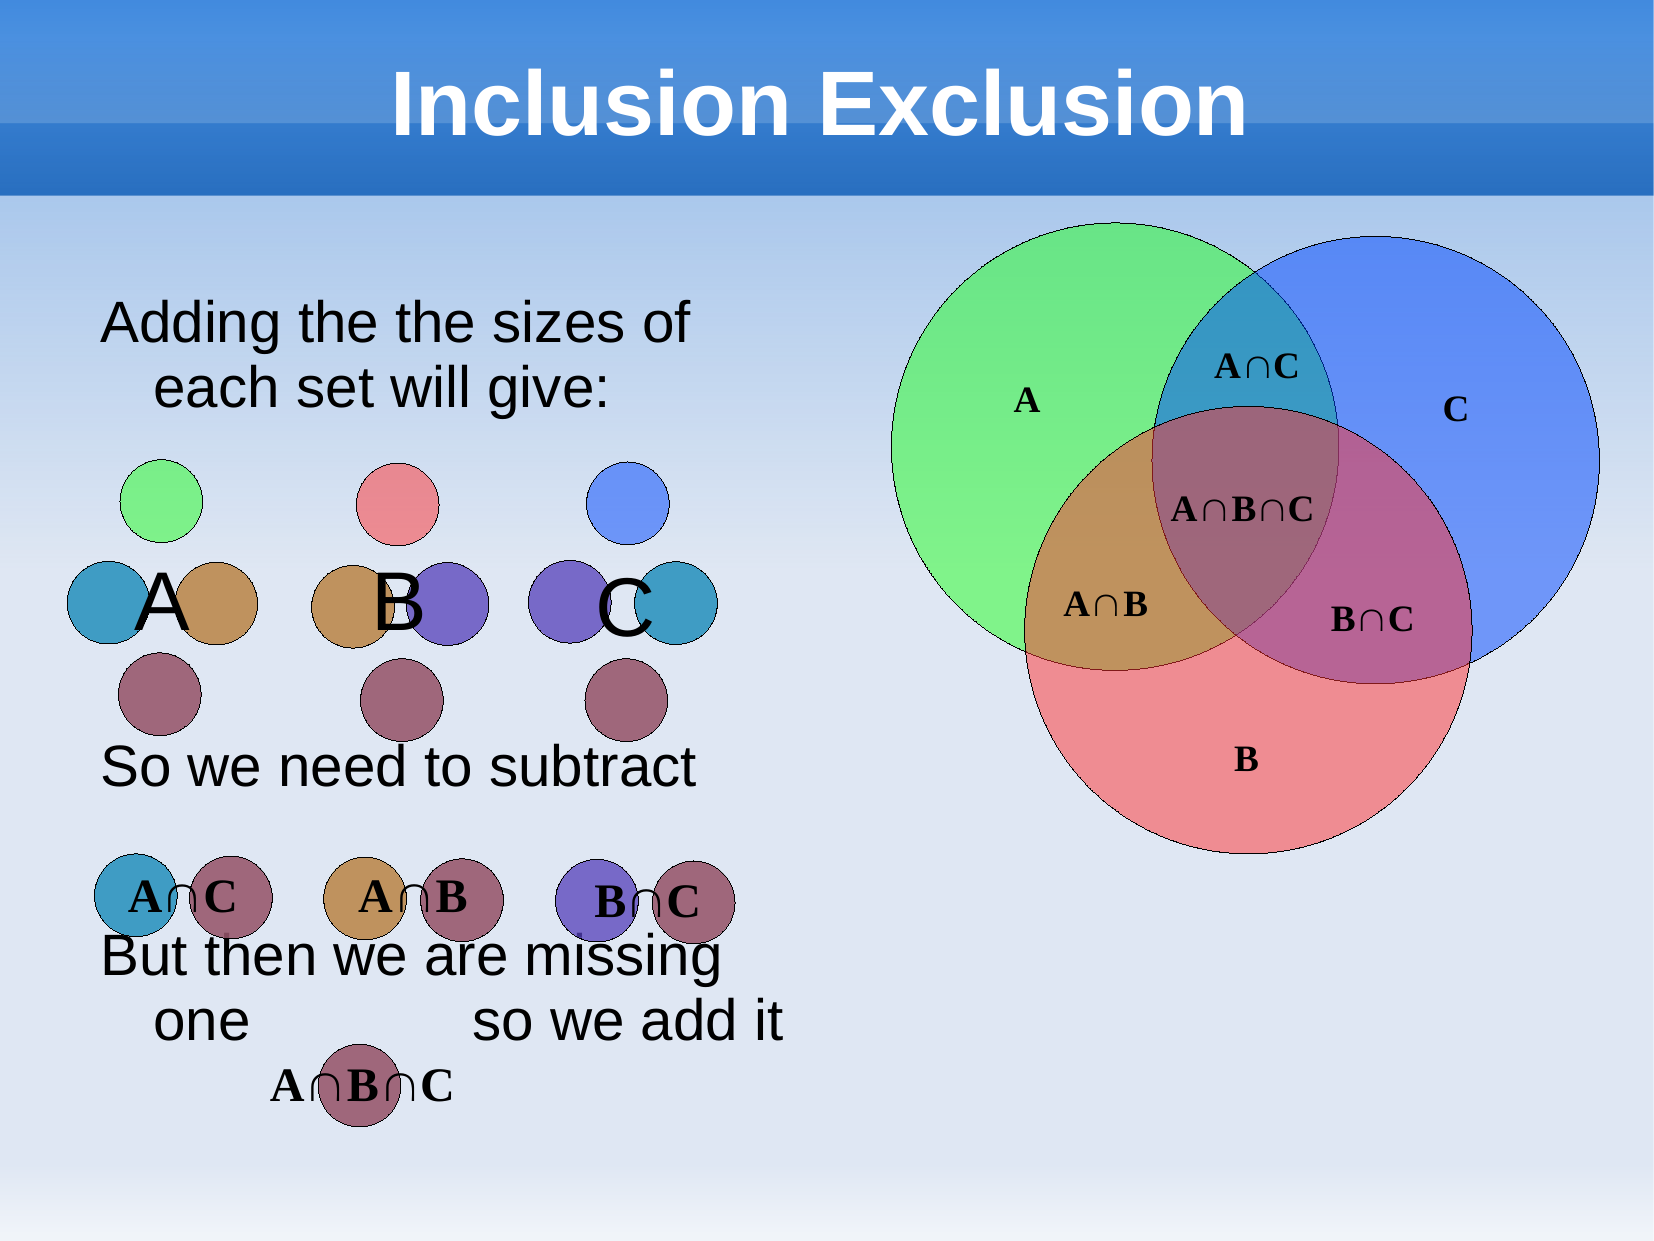

# Inclusion Exclusion
Adding the the sizes of each set will give:
So we need to subtract
But then we are missing one		 so we add it
A
B
C